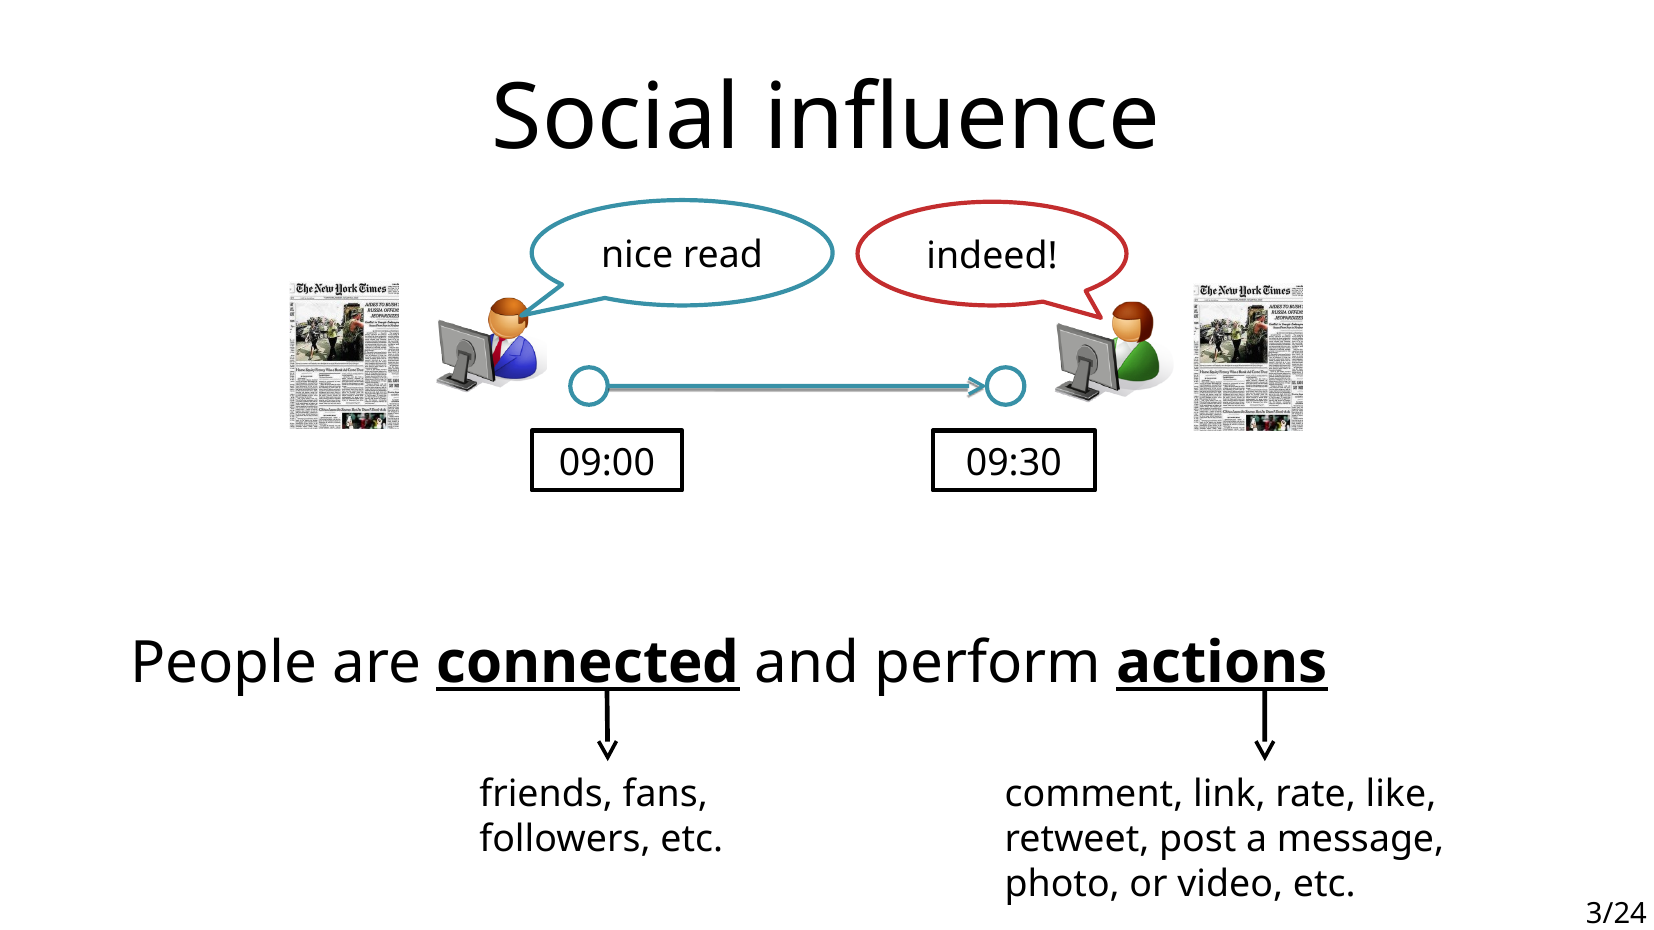

# Social influence
nice read
indeed!
09:00
09:30
People are connected and perform actions
friends, fans,
followers, etc.
comment, link, rate, like,
retweet, post a message, photo, or video, etc.
3